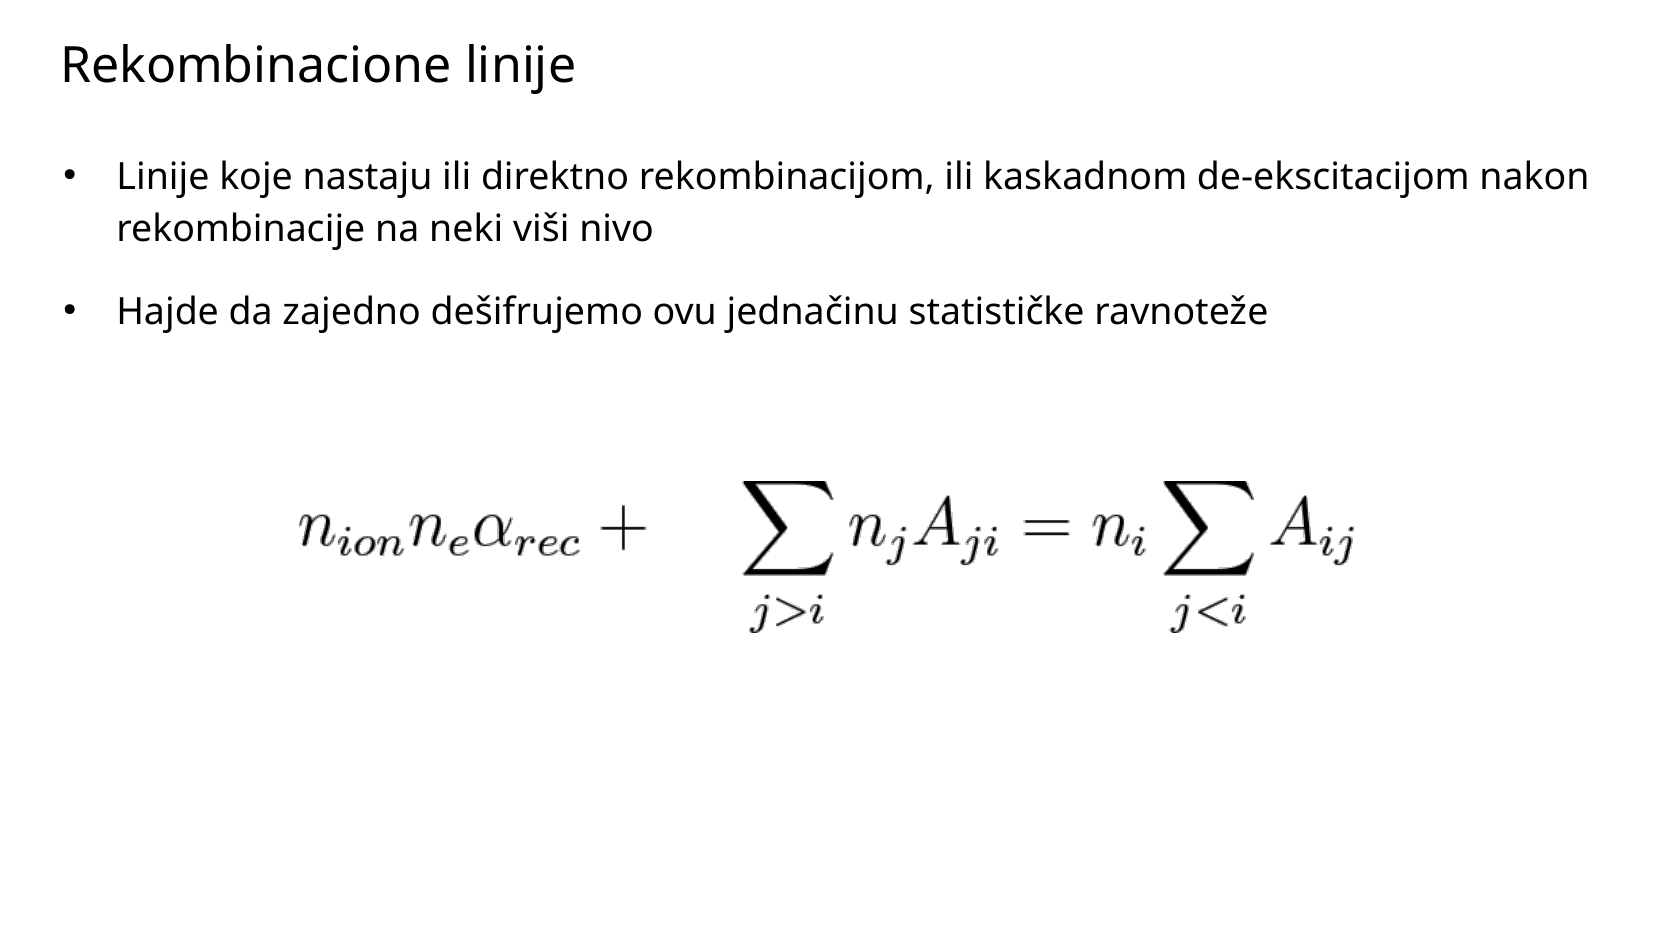

# Rekombinacione linije
Linije koje nastaju ili direktno rekombinacijom, ili kaskadnom de-ekscitacijom nakon rekombinacije na neki viši nivo
Hajde da zajedno dešifrujemo ovu jednačinu statističke ravnoteže